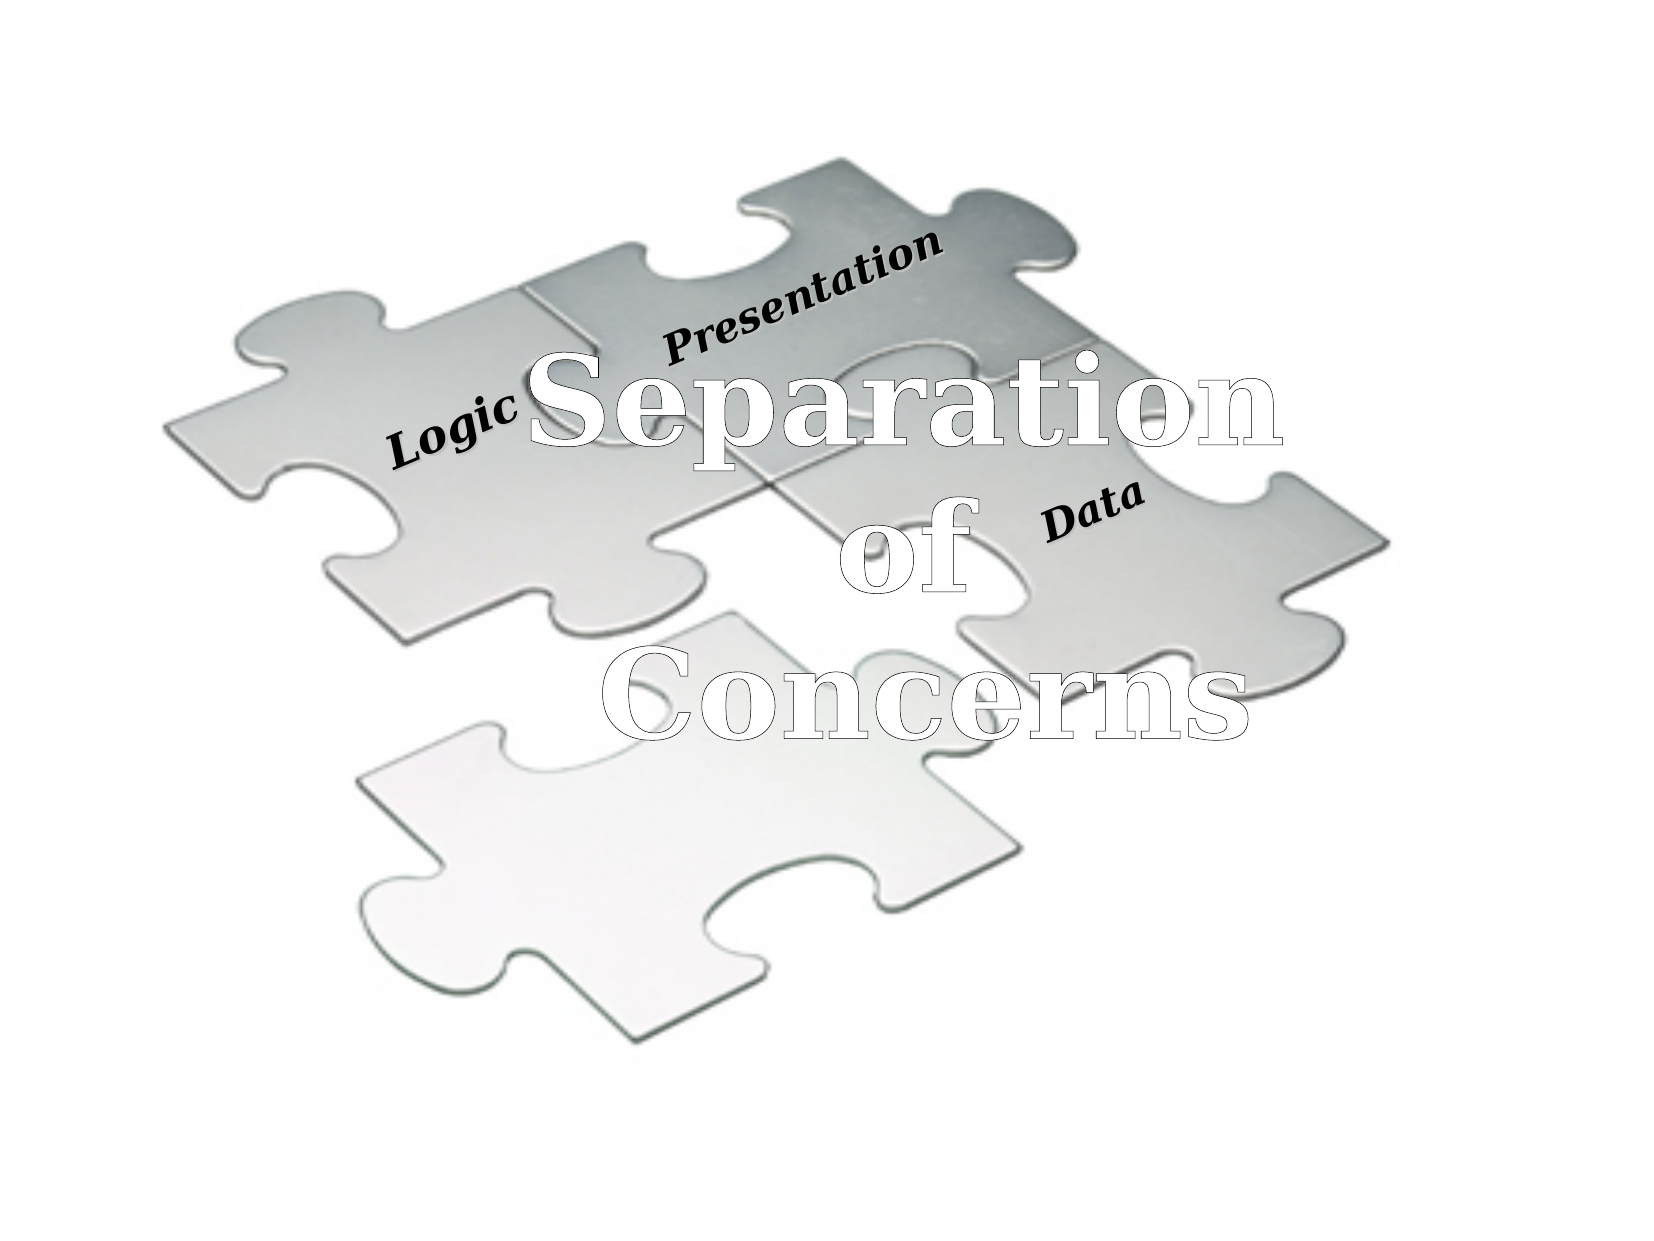

Presentation
# Separation of Concerns
Logic
Data